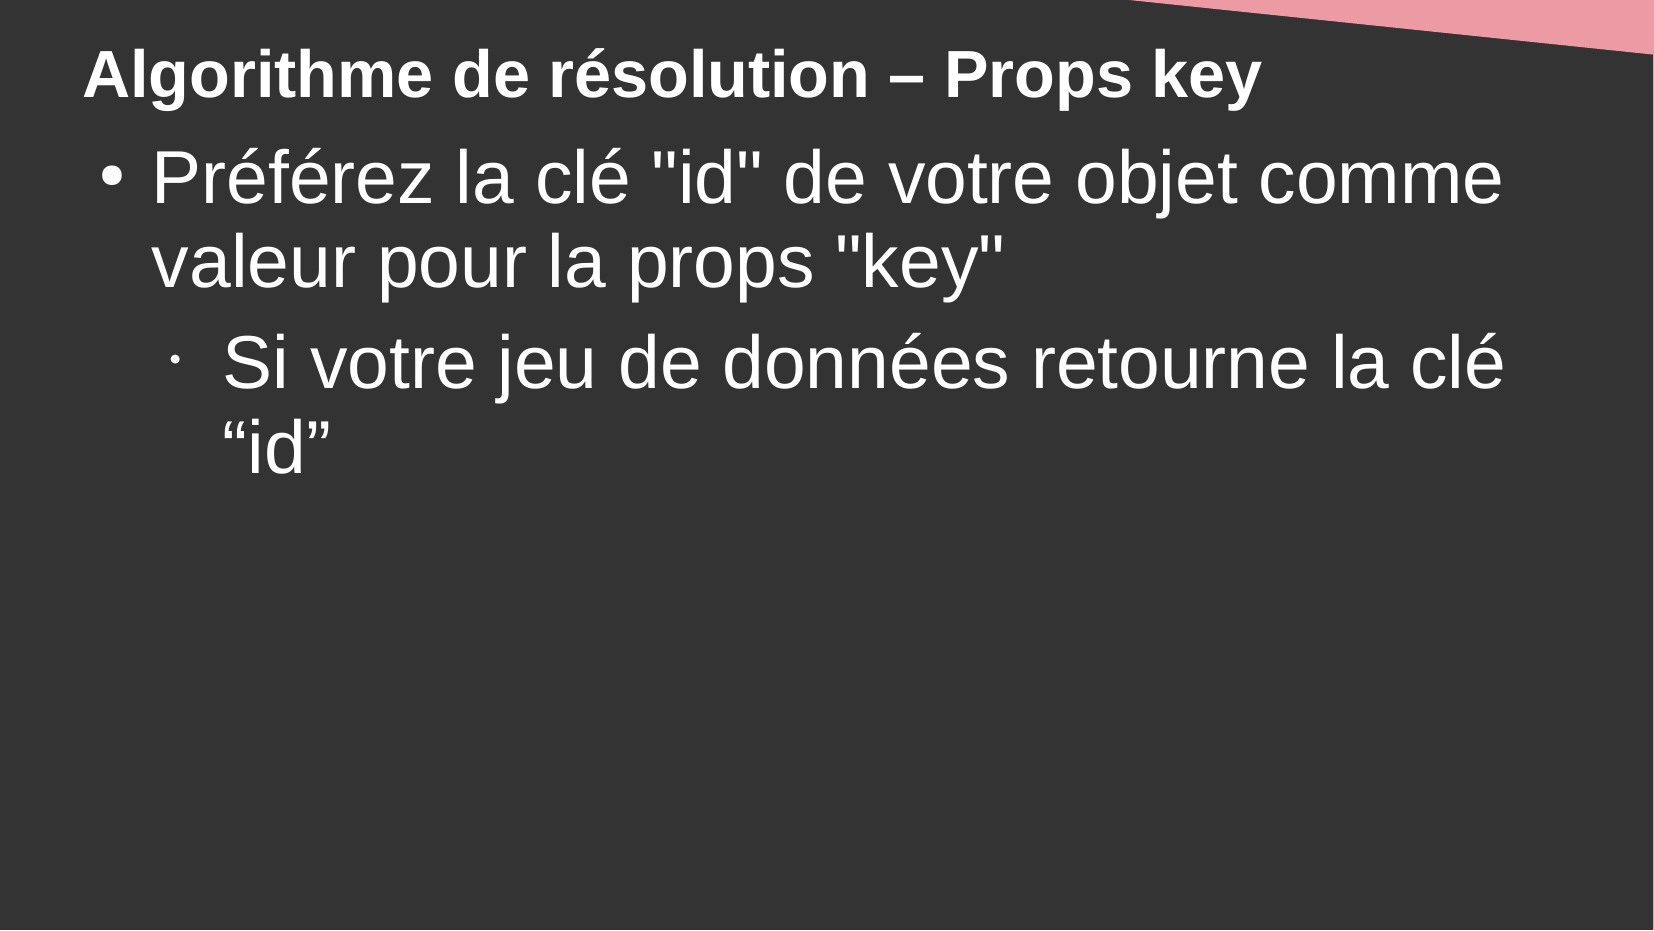

# Algorithme de résolution – Props key
Préférez la clé "id" de votre objet comme valeur pour la props "key"
Si votre jeu de données retourne la clé “id”